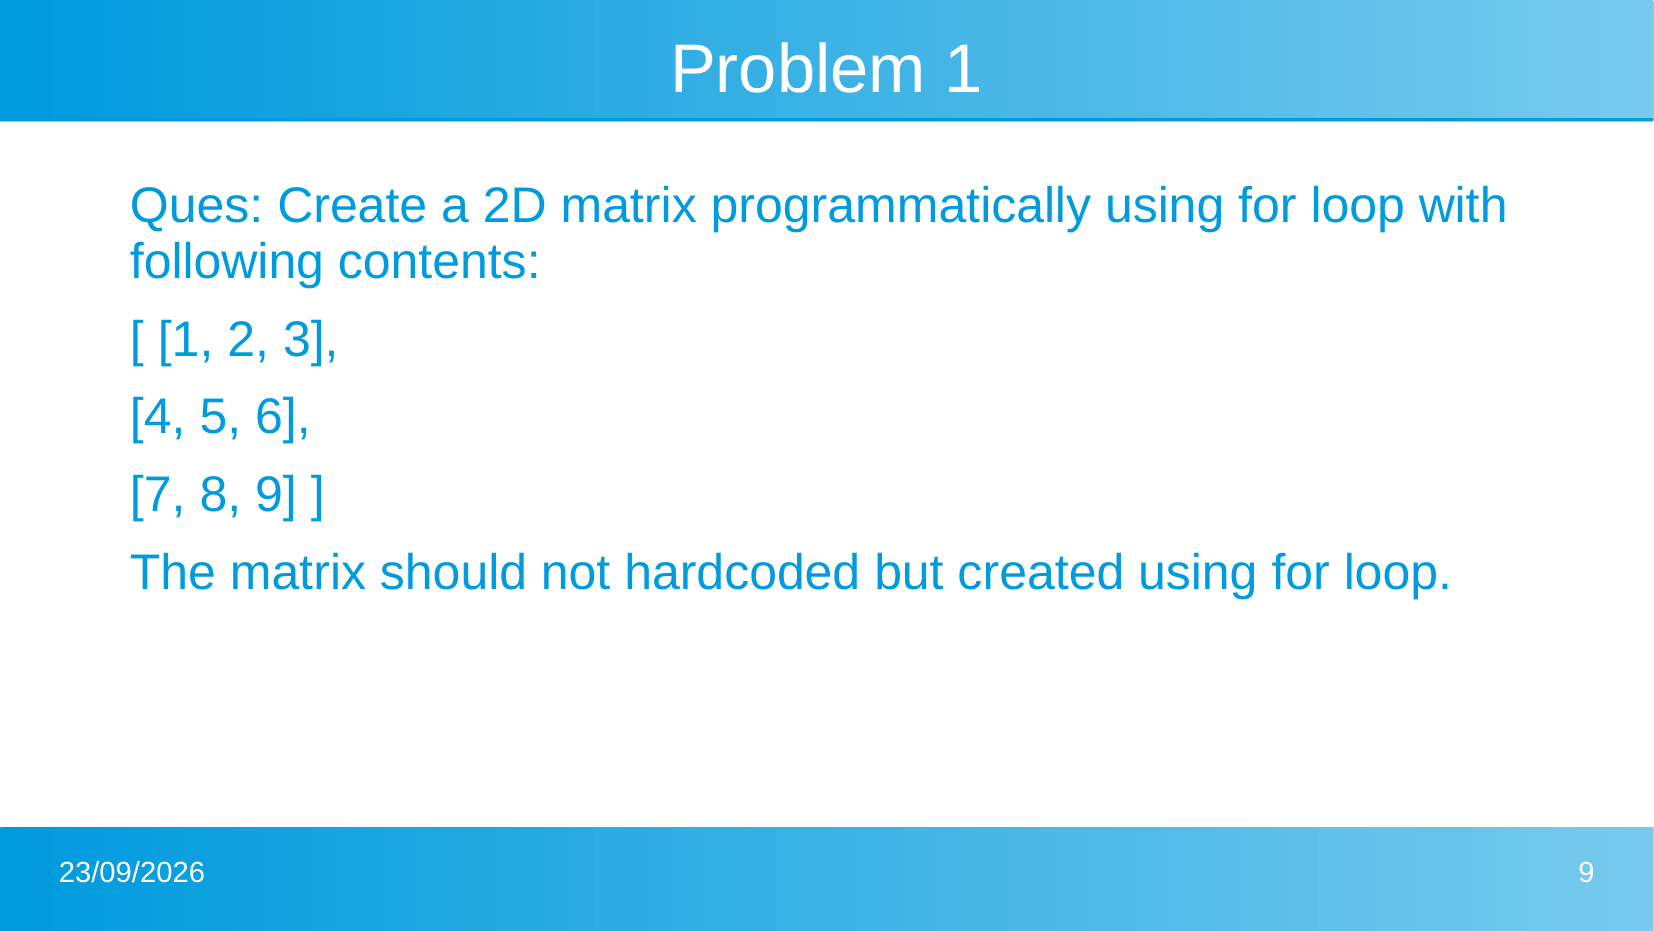

# Problem 1
Ques: Create a 2D matrix programmatically using for loop with following contents:
[ [1, 2, 3],
[4, 5, 6],
[7, 8, 9] ]
The matrix should not hardcoded but created using for loop.
9